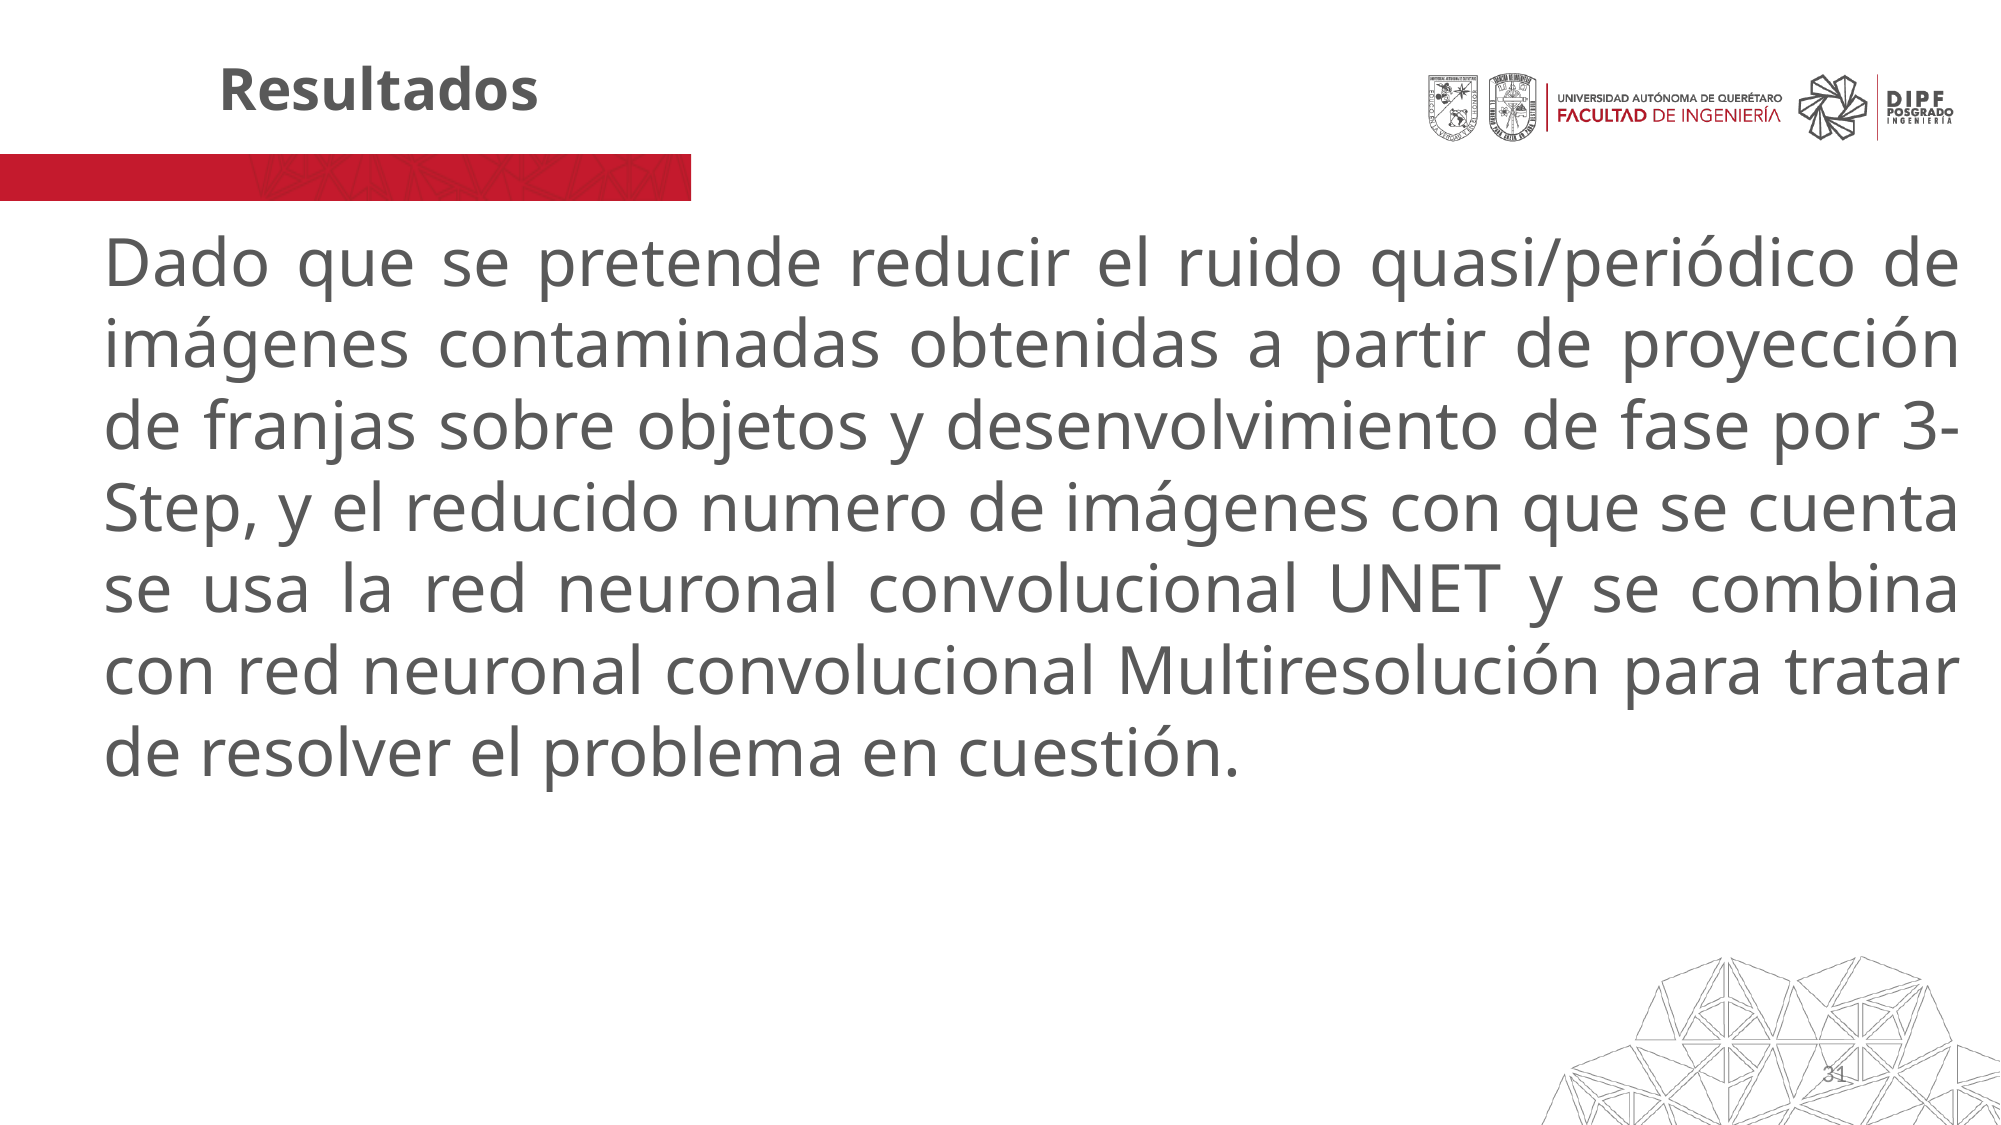

Resultados
Dado que se pretende reducir el ruido quasi/periódico de imágenes contaminadas obtenidas a partir de proyección de franjas sobre objetos y desenvolvimiento de fase por 3-Step, y el reducido numero de imágenes con que se cuenta se usa la red neuronal convolucional UNET y se combina con red neuronal convolucional Multiresolución para tratar de resolver el problema en cuestión.
31